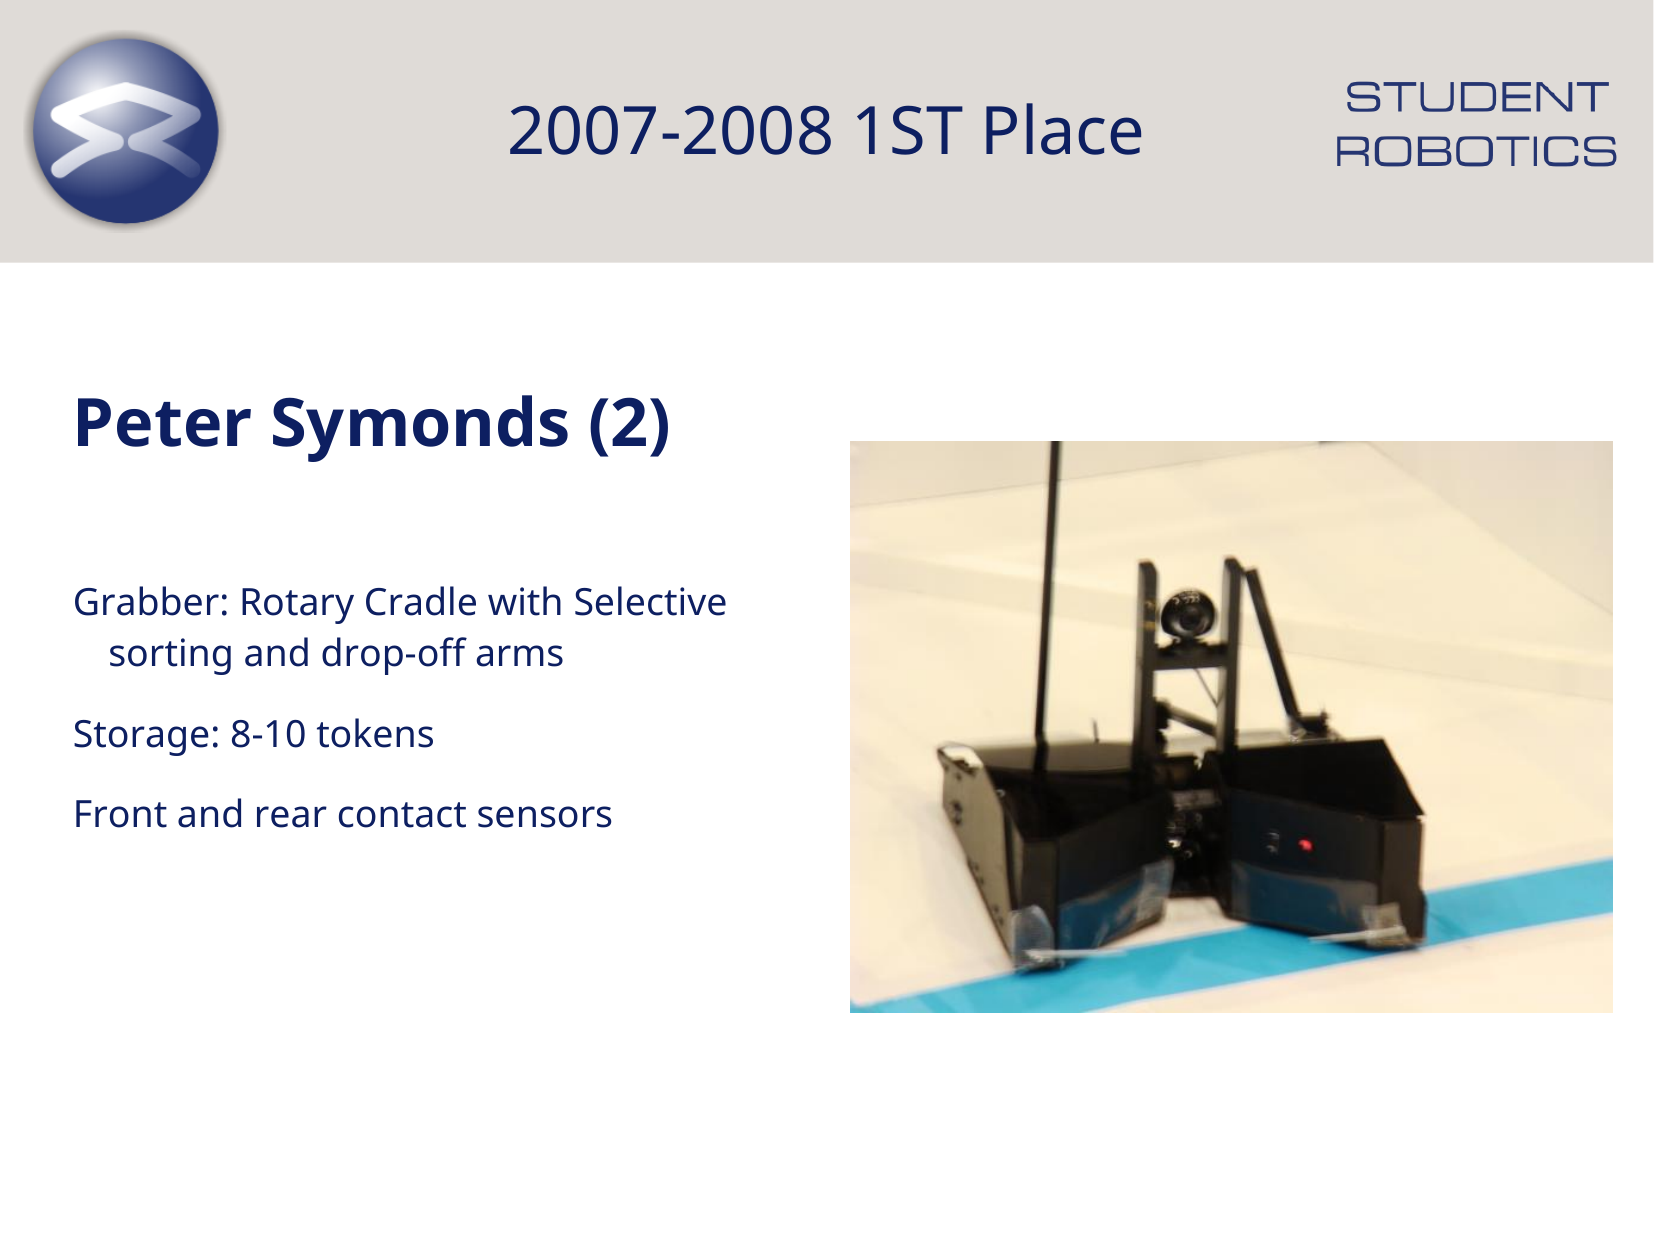

# 2007-2008 1ST Place
Peter Symonds (2)
Grabber: Rotary Cradle with Selective sorting and drop-off arms
Storage: 8-10 tokens
Front and rear contact sensors